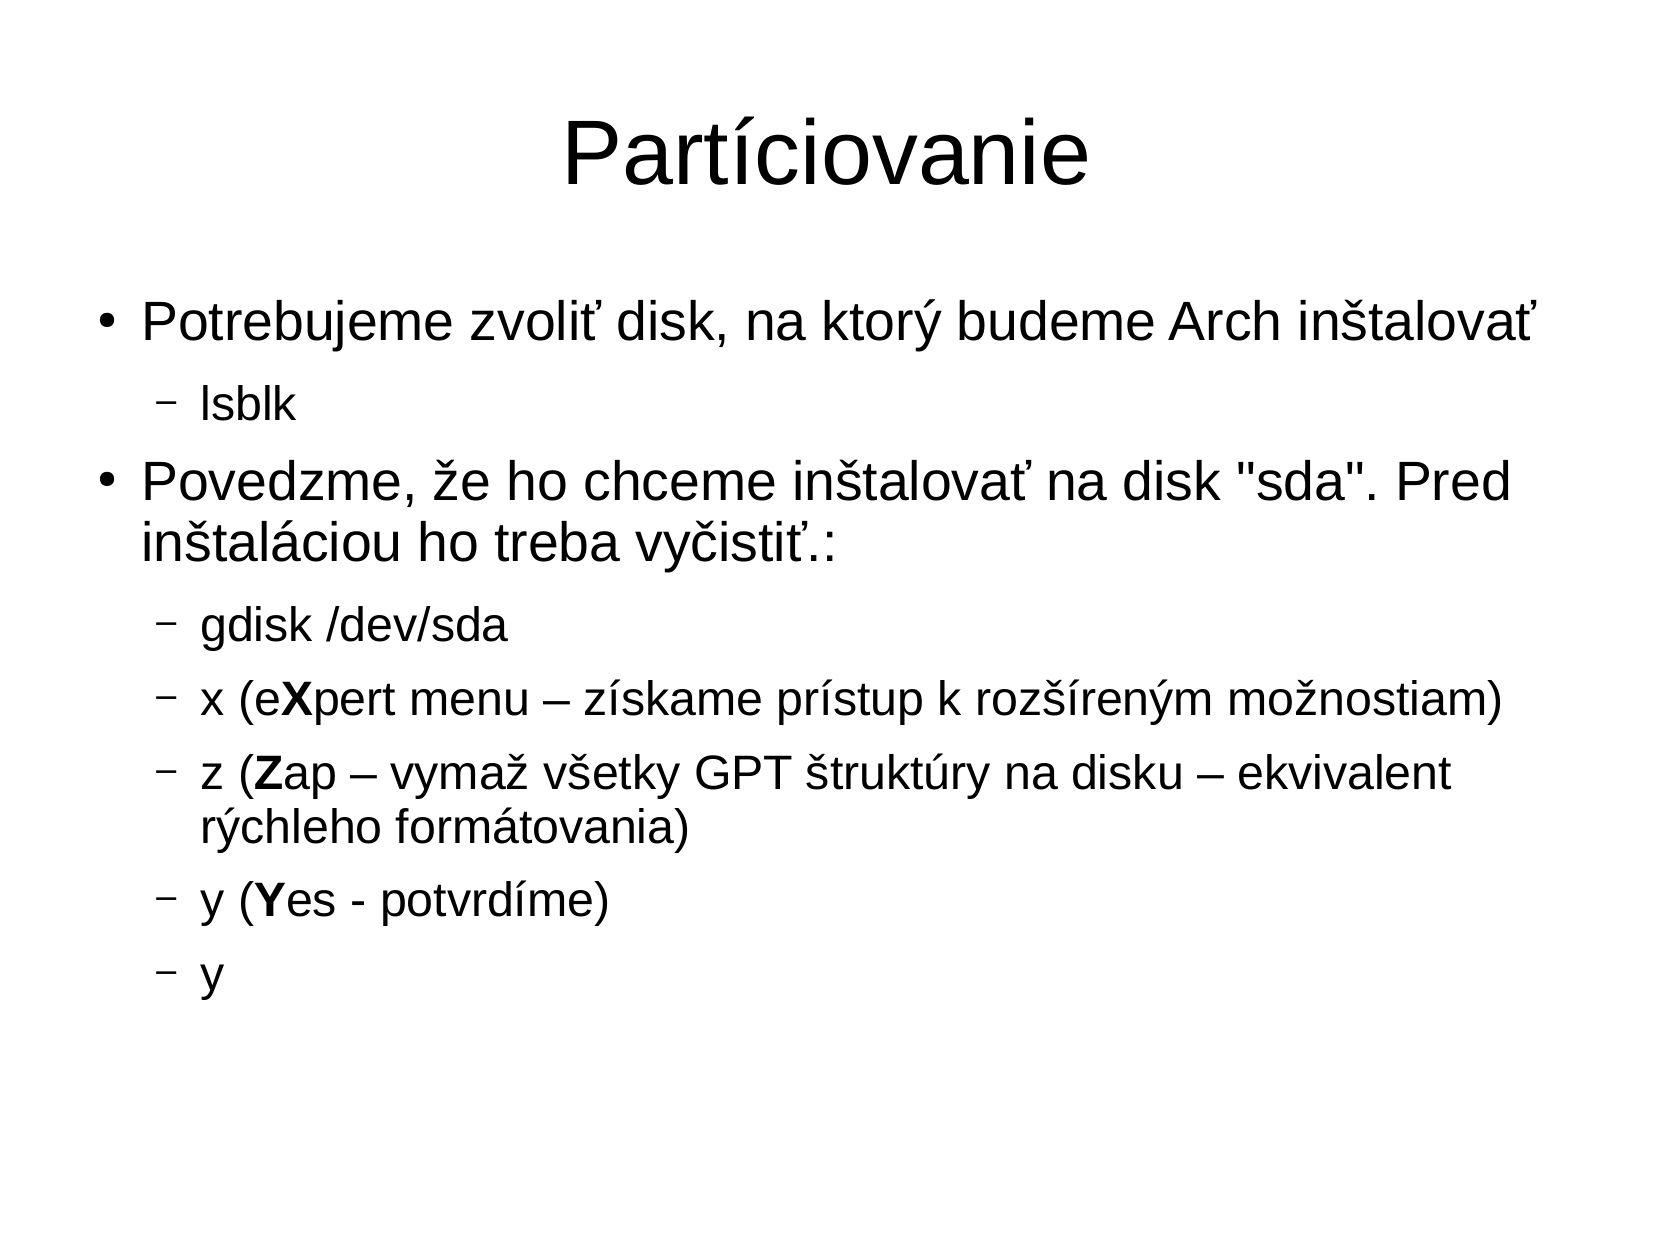

# Partíciovanie
Potrebujeme zvoliť disk, na ktorý budeme Arch inštalovať
lsblk
Povedzme, že ho chceme inštalovať na disk "sda". Pred inštaláciou ho treba vyčistiť.:
gdisk /dev/sda
x (eXpert menu – získame prístup k rozšíreným možnostiam)
z (Zap – vymaž všetky GPT štruktúry na disku – ekvivalent rýchleho formátovania)
y (Yes - potvrdíme)
y